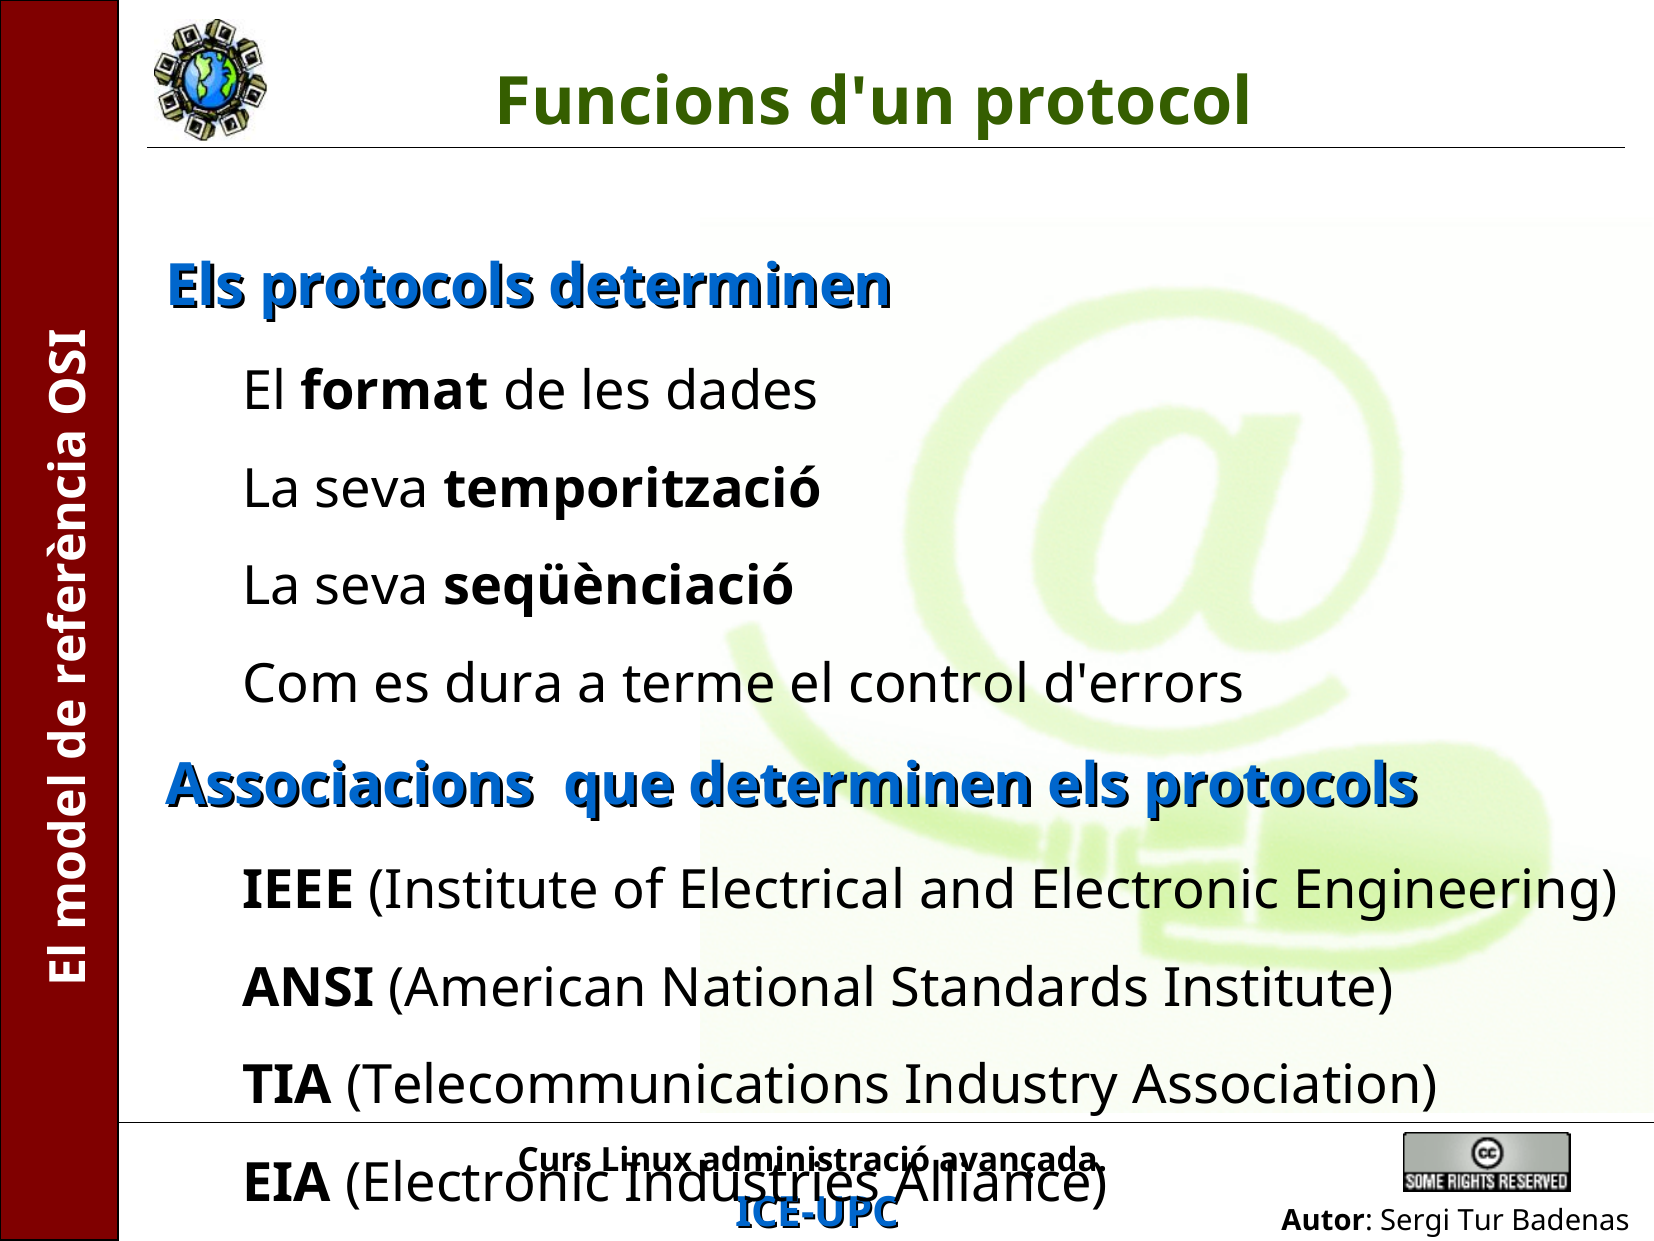

# Funcions d'un protocol
Els protocols determinen
El format de les dades
La seva temporització
La seva seqüènciació
Com es dura a terme el control d'errors
Associacions que determinen els protocols
IEEE (Institute of Electrical and Electronic Engineering)
ANSI (American National Standards Institute)
TIA (Telecommunications Industry Association)
EIA (Electronic Industries Alliance)
ITU (International Communications Union)